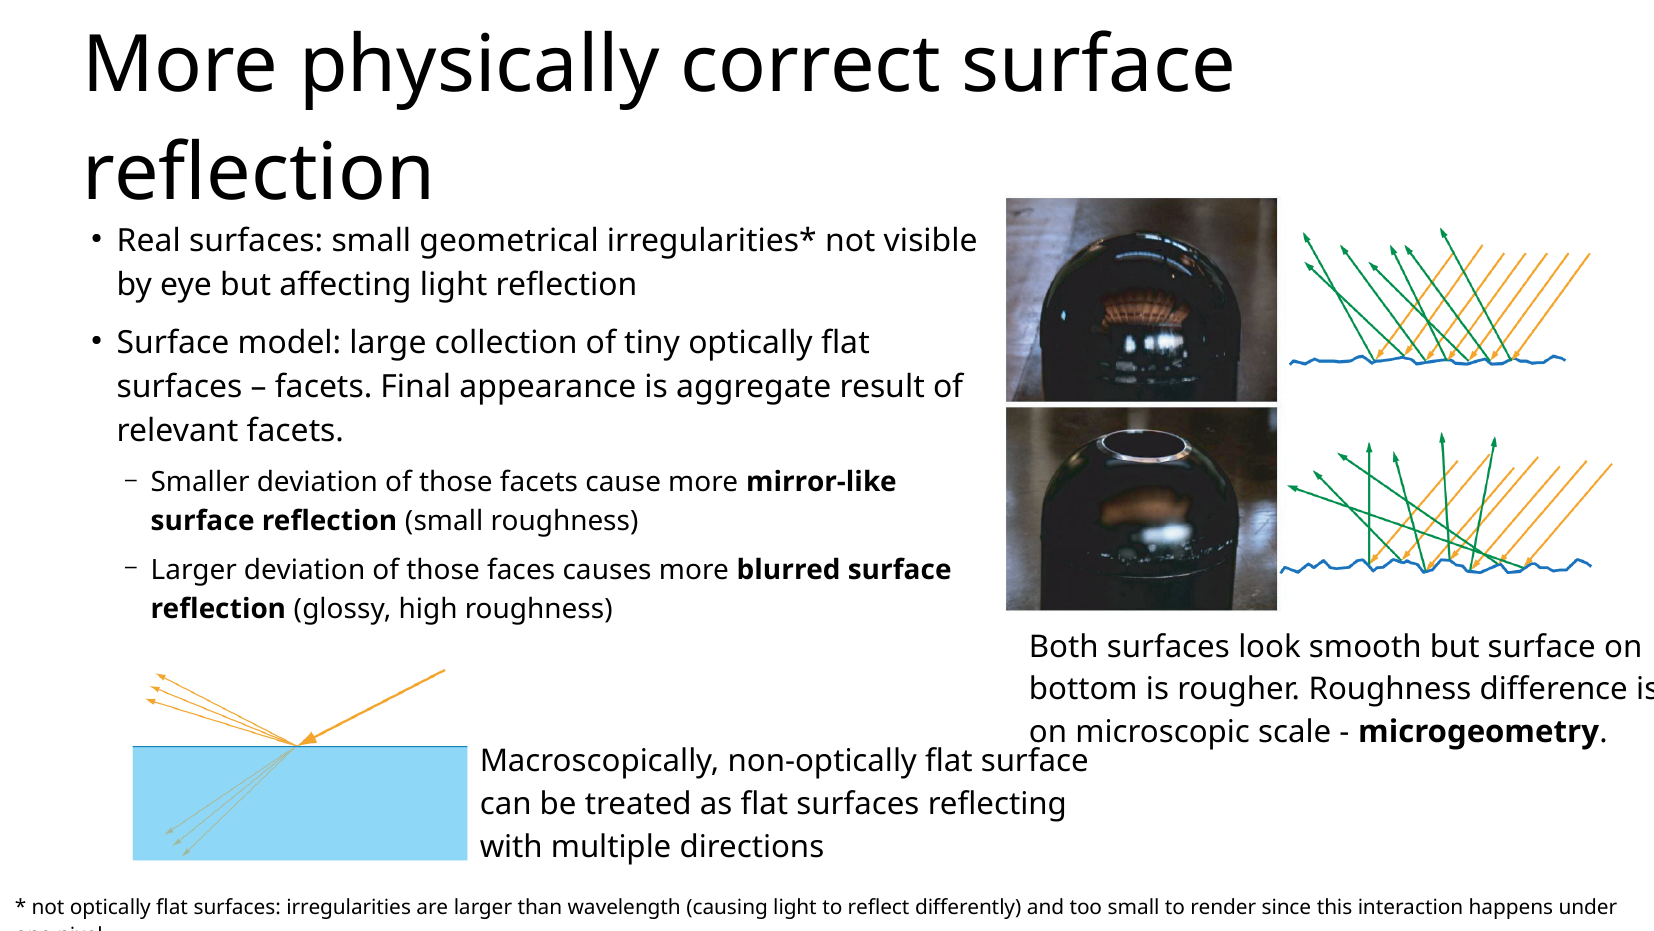

# More physically correct surface reflection
Real surfaces: small geometrical irregularities* not visible by eye but affecting light reflection
Surface model: large collection of tiny optically flat surfaces – facets. Final appearance is aggregate result of relevant facets.
Smaller deviation of those facets cause more mirror-like surface reflection (small roughness)
Larger deviation of those faces causes more blurred surface reflection (glossy, high roughness)
Both surfaces look smooth but surface on bottom is rougher. Roughness difference is on microscopic scale - microgeometry.
Macroscopically, non-optically flat surface can be treated as flat surfaces reflecting with multiple directions
* not optically flat surfaces: irregularities are larger than wavelength (causing light to reflect differently) and too small to render since this interaction happens under one pixel.